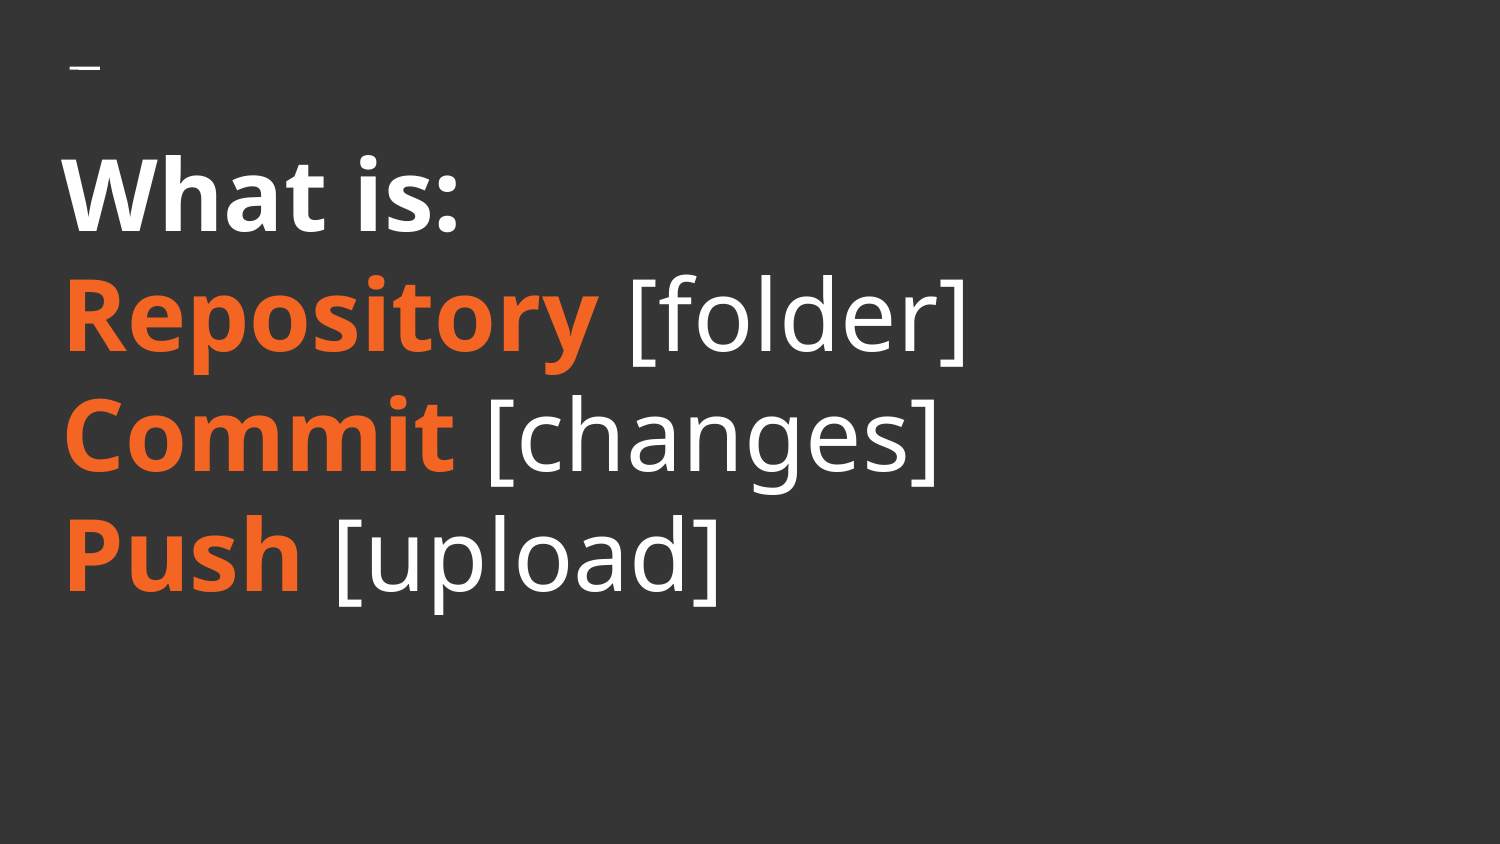

# What is: Repository [folder] Commit [changes] Push [upload]